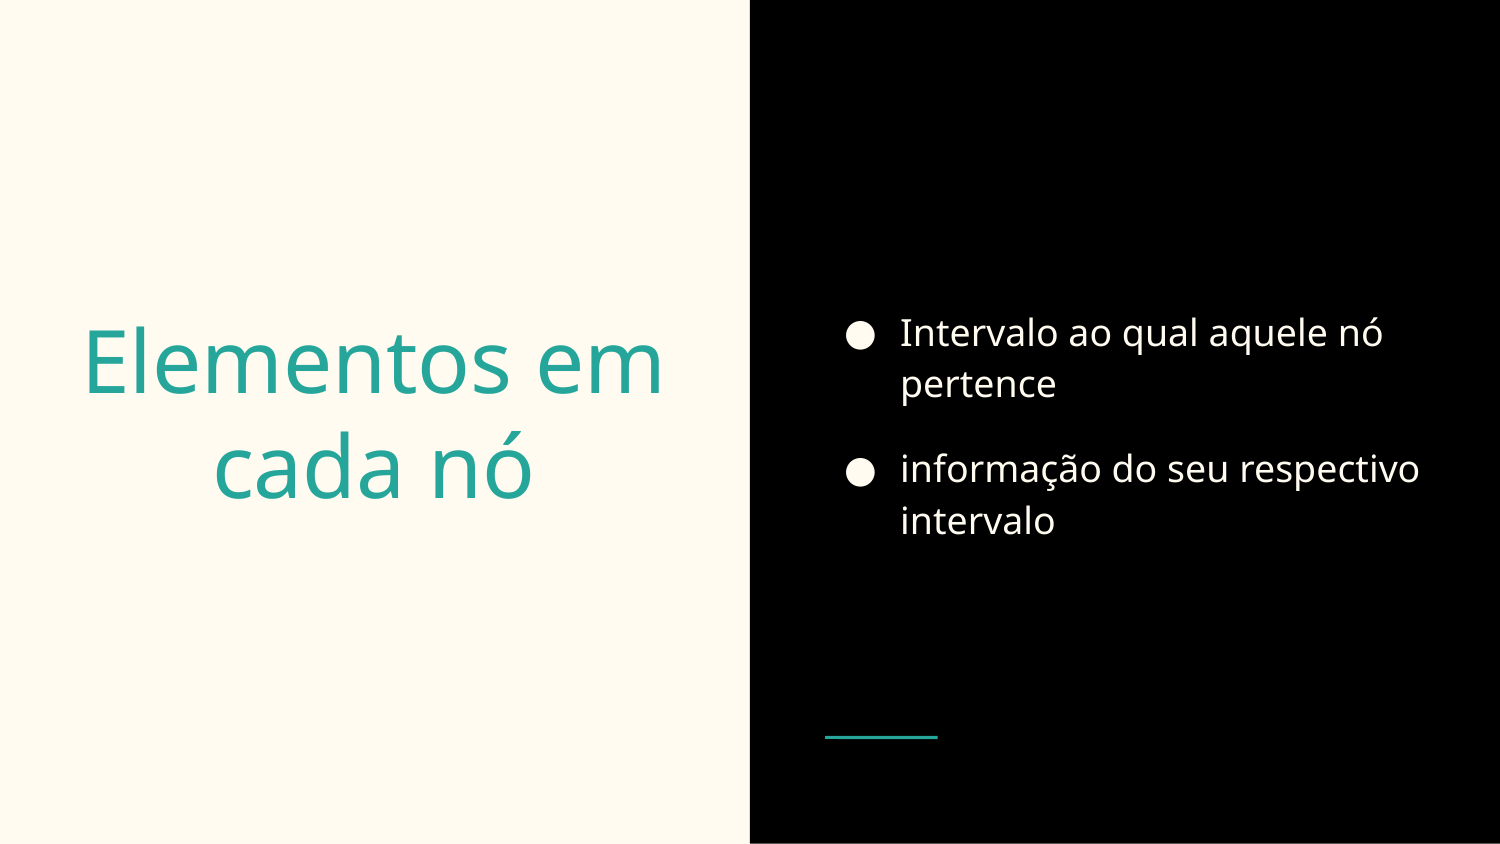

Intervalo ao qual aquele nó pertence
informação do seu respectivo intervalo
# Elementos em cada nó